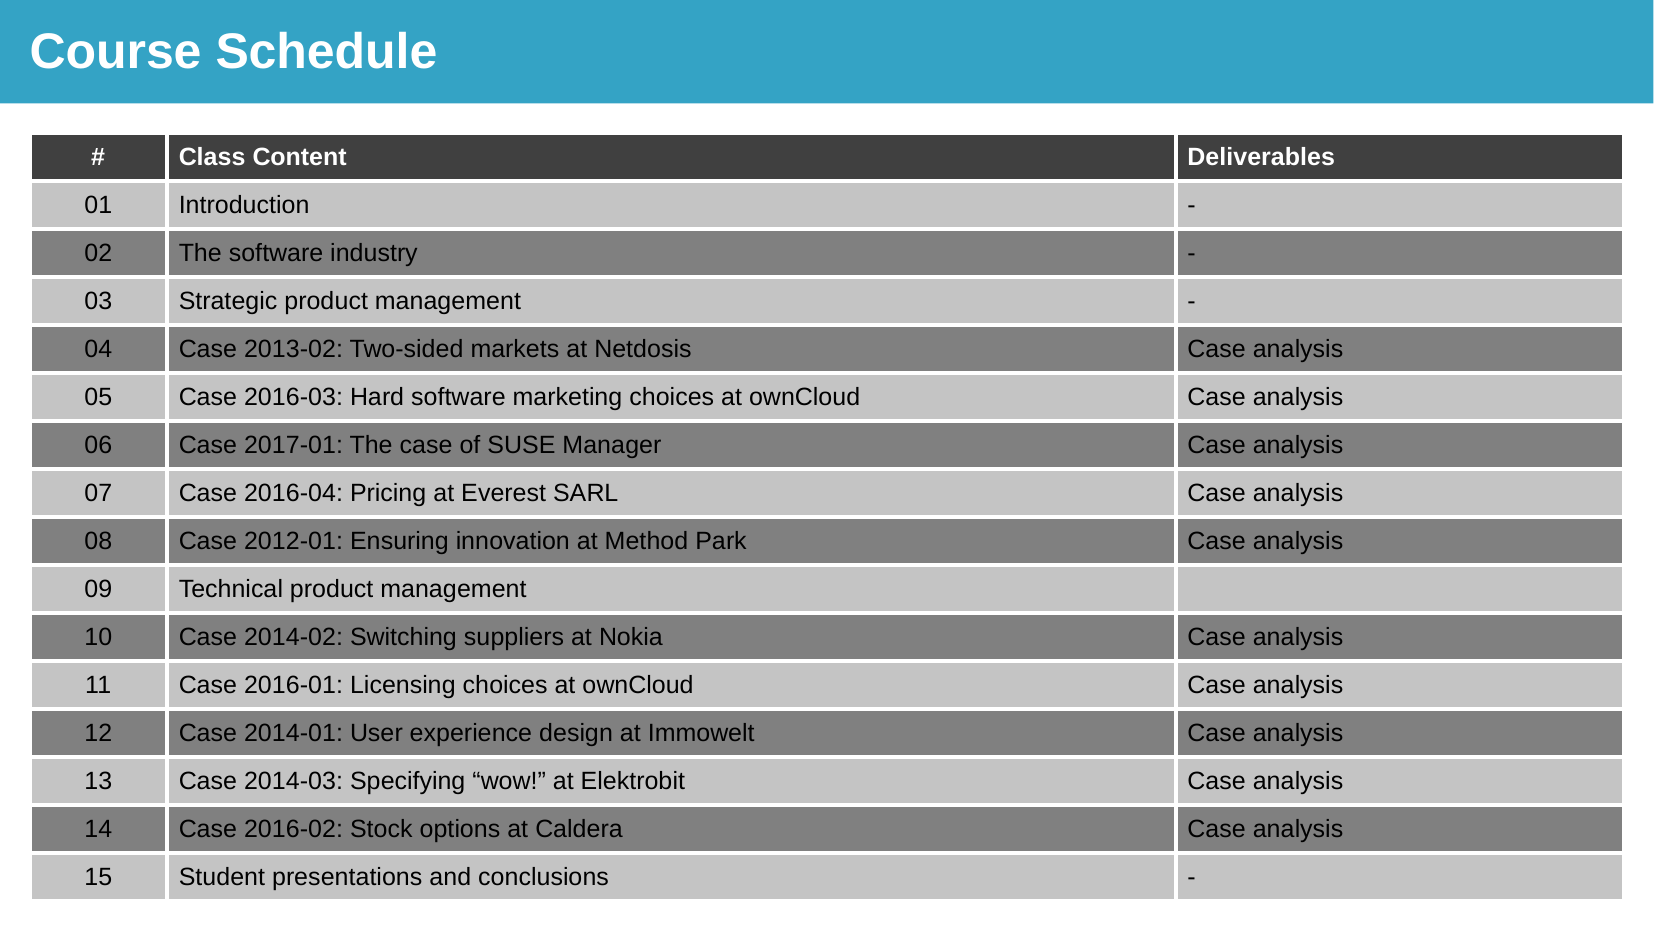

# Course Schedule
| # | Class Content | Deliverables |
| --- | --- | --- |
| 01 | Introduction | - |
| 02 | The software industry | - |
| 03 | Strategic product management | - |
| 04 | Case 2013-02: Two-sided markets at Netdosis | Case analysis |
| 05 | Case 2016-03: Hard software marketing choices at ownCloud | Case analysis |
| 06 | Case 2017-01: The case of SUSE Manager | Case analysis |
| 07 | Case 2016-04: Pricing at Everest SARL | Case analysis |
| 08 | Case 2012-01: Ensuring innovation at Method Park | Case analysis |
| 09 | Technical product management | |
| 10 | Case 2014-02: Switching suppliers at Nokia | Case analysis |
| 11 | Case 2016-01: Licensing choices at ownCloud | Case analysis |
| 12 | Case 2014-01: User experience design at Immowelt | Case analysis |
| 13 | Case 2014-03: Specifying “wow!” at Elektrobit | Case analysis |
| 14 | Case 2016-02: Stock options at Caldera | Case analysis |
| 15 | Student presentations and conclusions | - |
Software Product Management
2
© 2018 Dirk Riehle - Some Rights Reserved